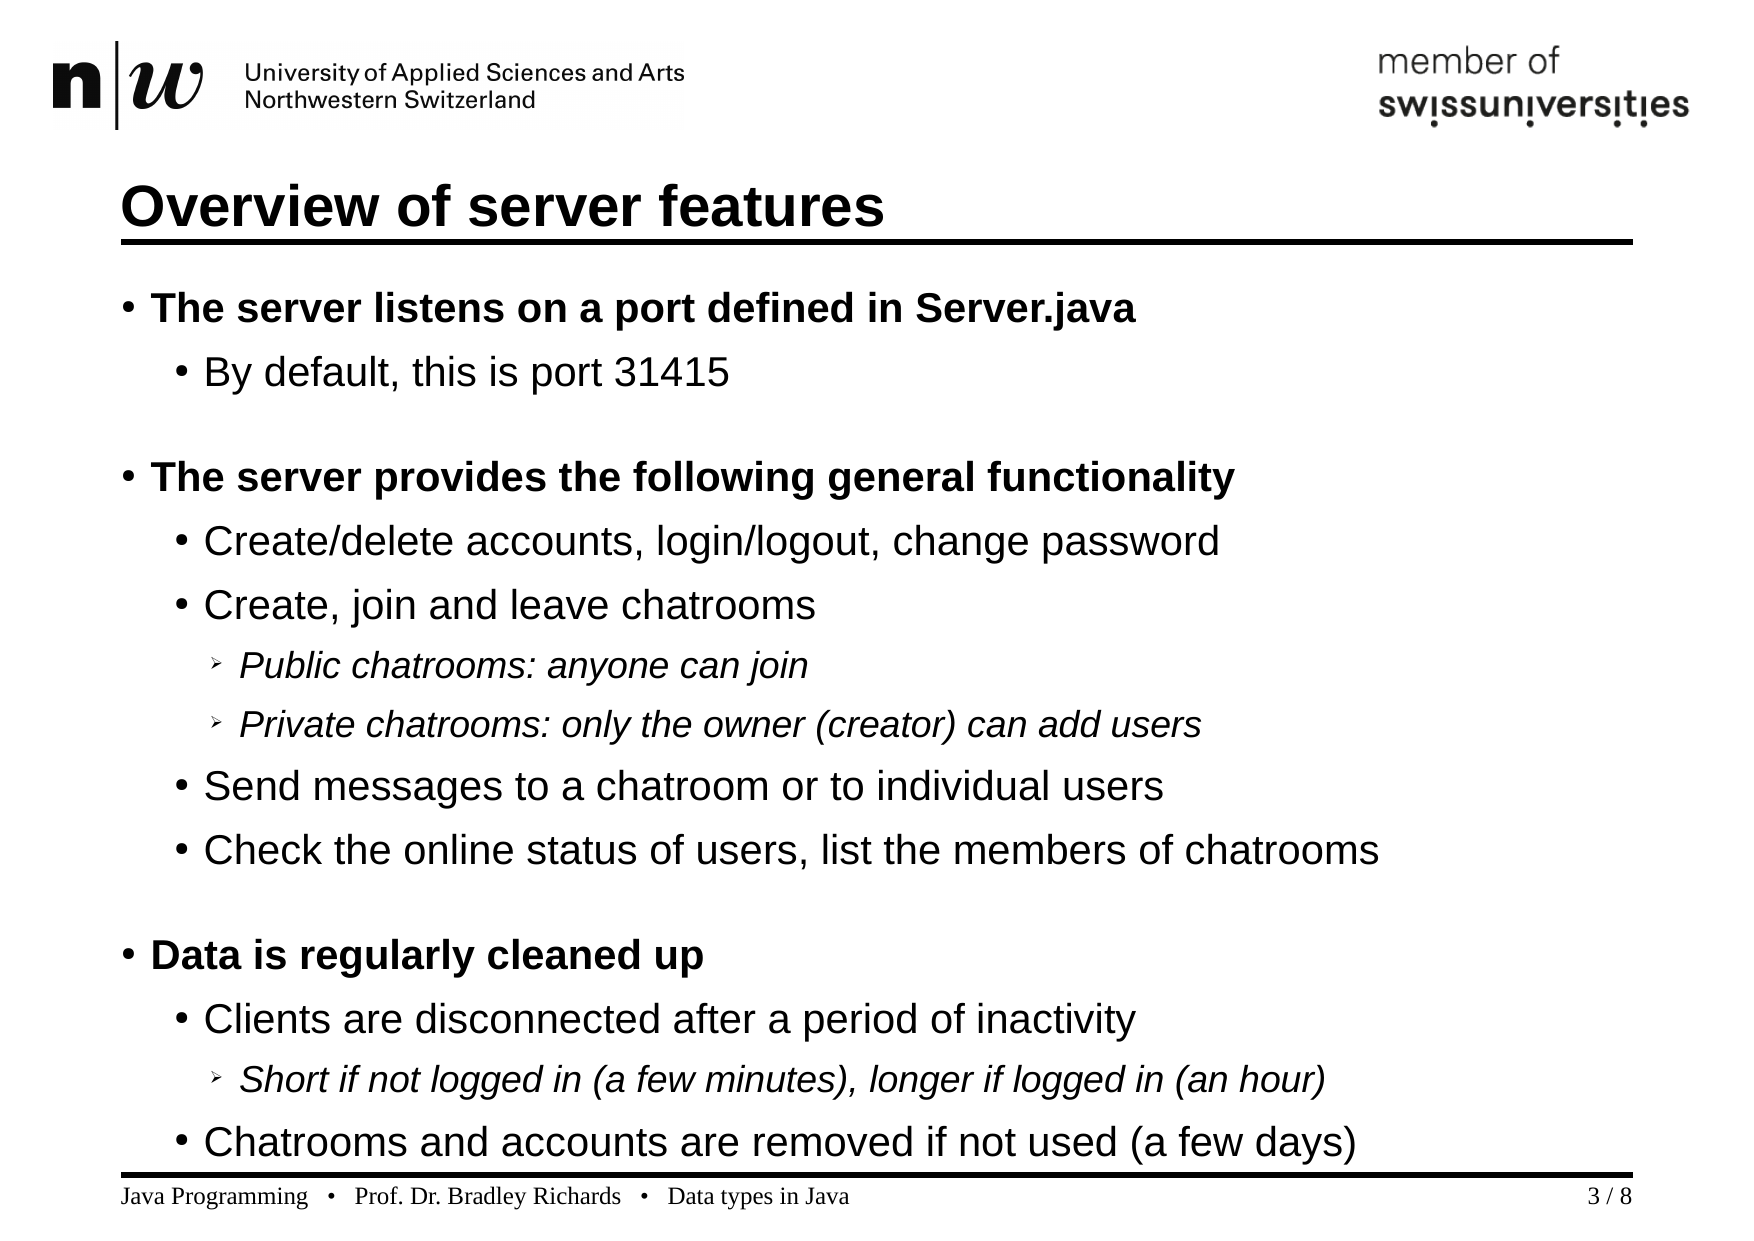

# Overview of server features
The server listens on a port defined in Server.java
By default, this is port 31415
The server provides the following general functionality
Create/delete accounts, login/logout, change password
Create, join and leave chatrooms
Public chatrooms: anyone can join
Private chatrooms: only the owner (creator) can add users
Send messages to a chatroom or to individual users
Check the online status of users, list the members of chatrooms
Data is regularly cleaned up
Clients are disconnected after a period of inactivity
Short if not logged in (a few minutes), longer if logged in (an hour)
Chatrooms and accounts are removed if not used (a few days)
Java Programming • Prof. Dr. Bradley Richards • Data types in Java
3